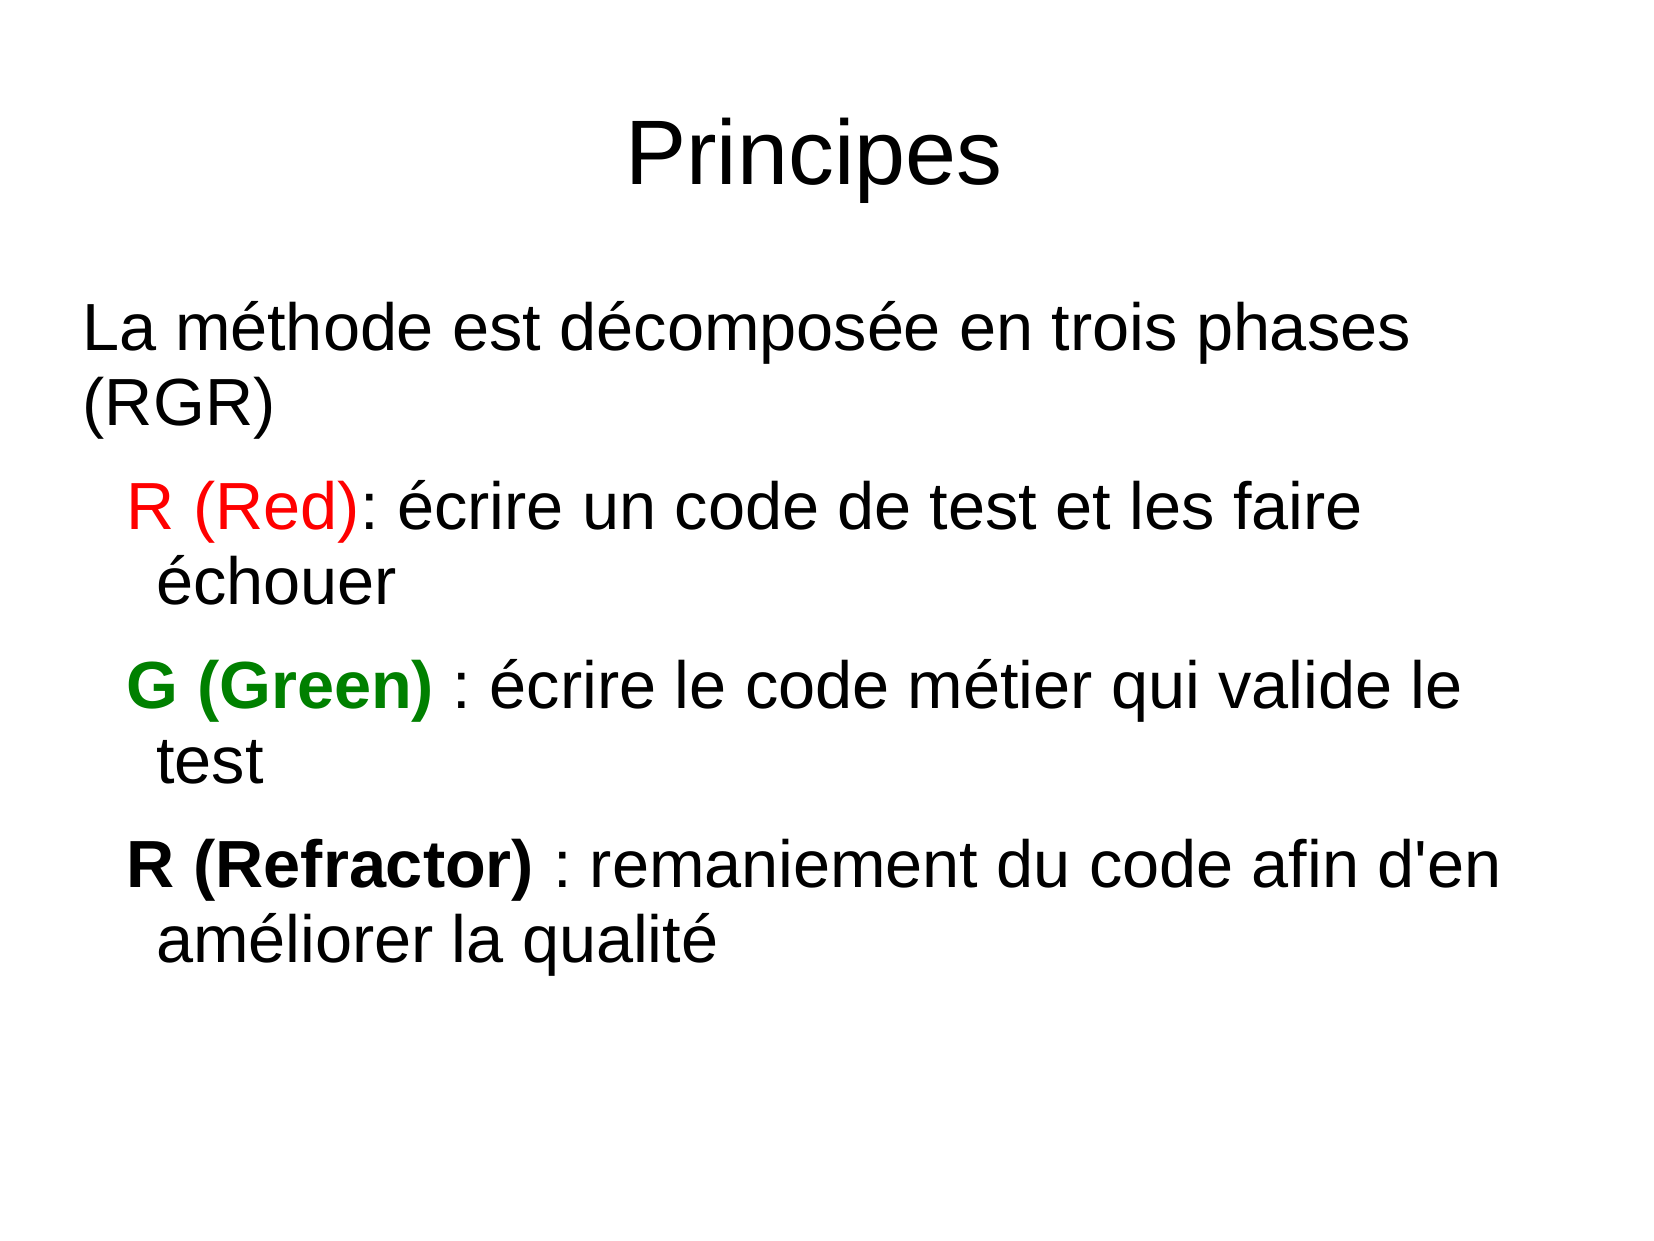

# Principes
La méthode est décomposée en trois phases (RGR)
R (Red): écrire un code de test et les faire échouer
G (Green) : écrire le code métier qui valide le test
R (Refractor) : remaniement du code afin d'en améliorer la qualité